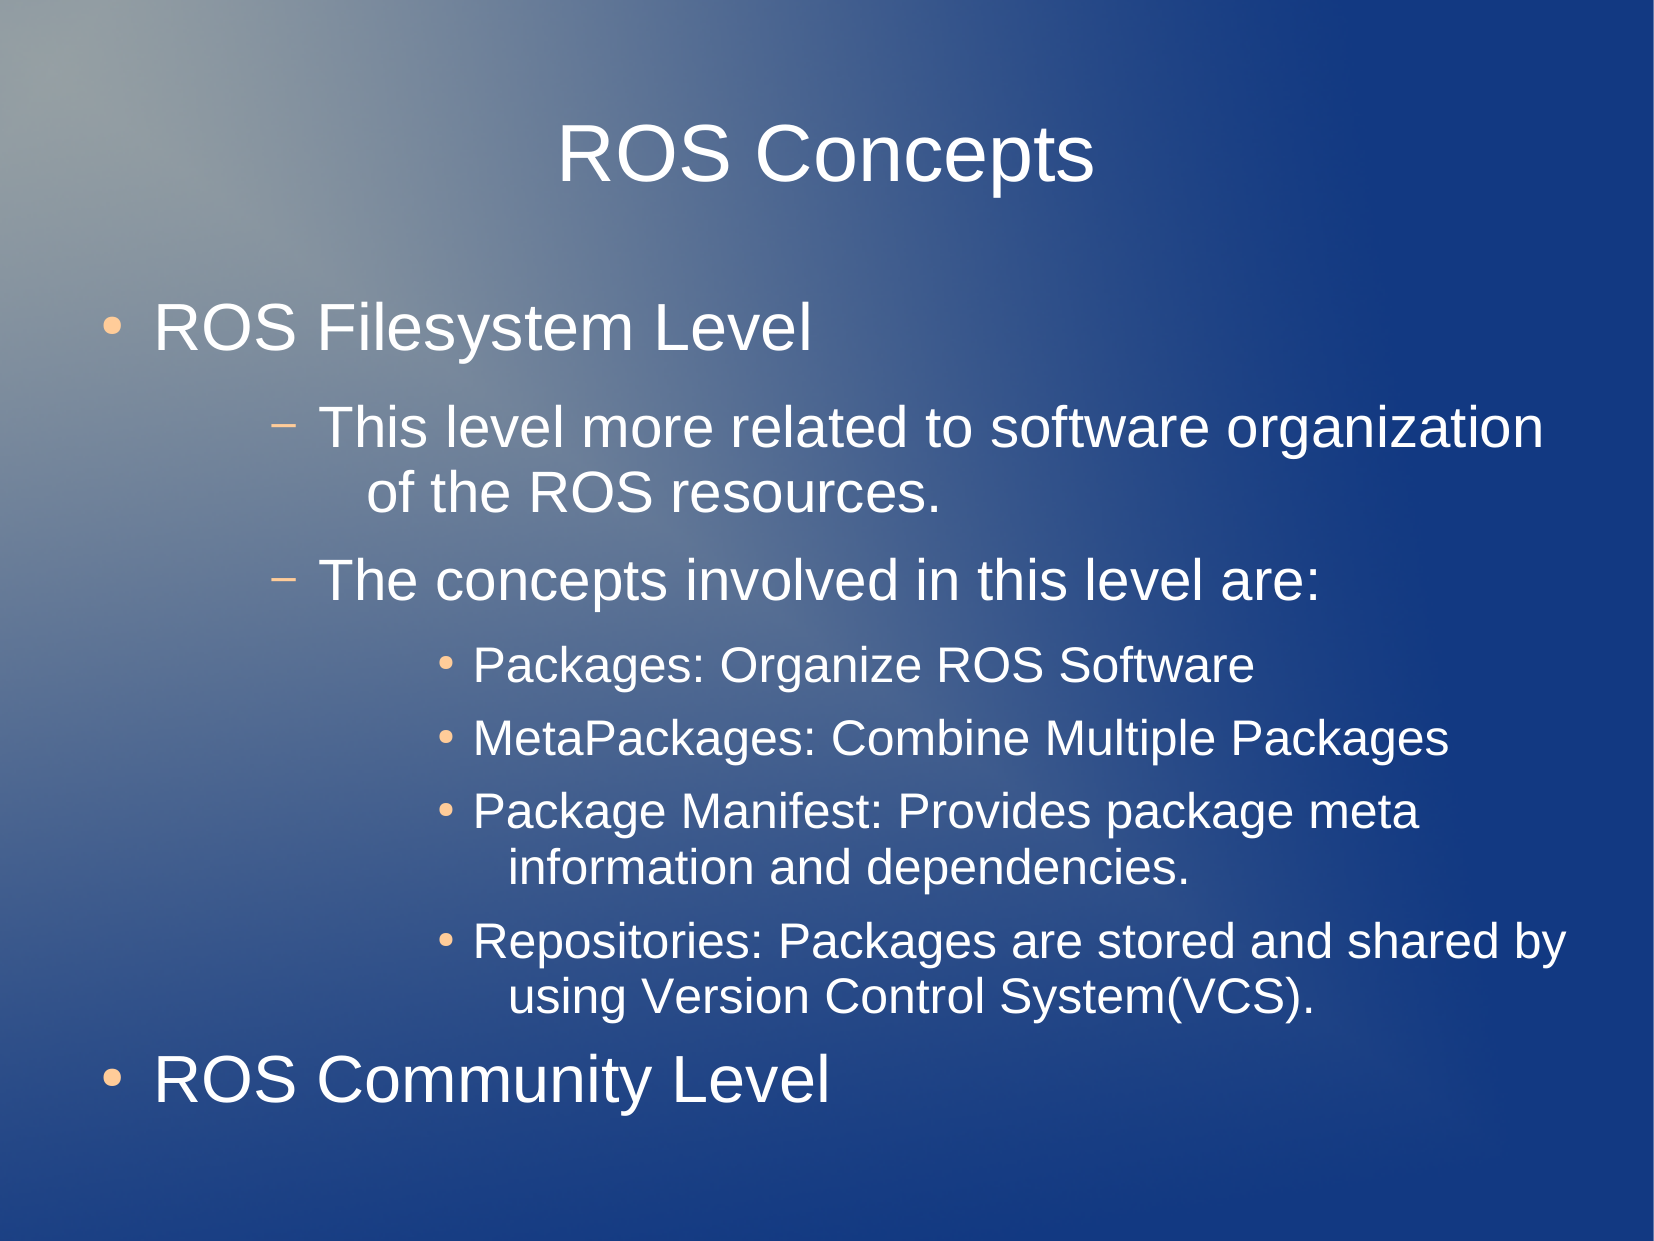

# ROS Concepts
ROS Filesystem Level
This level more related to software organization of the ROS resources.
The concepts involved in this level are:
Packages: Organize ROS Software
MetaPackages: Combine Multiple Packages
Package Manifest: Provides package meta information and dependencies.
Repositories: Packages are stored and shared by using Version Control System(VCS).
ROS Community Level